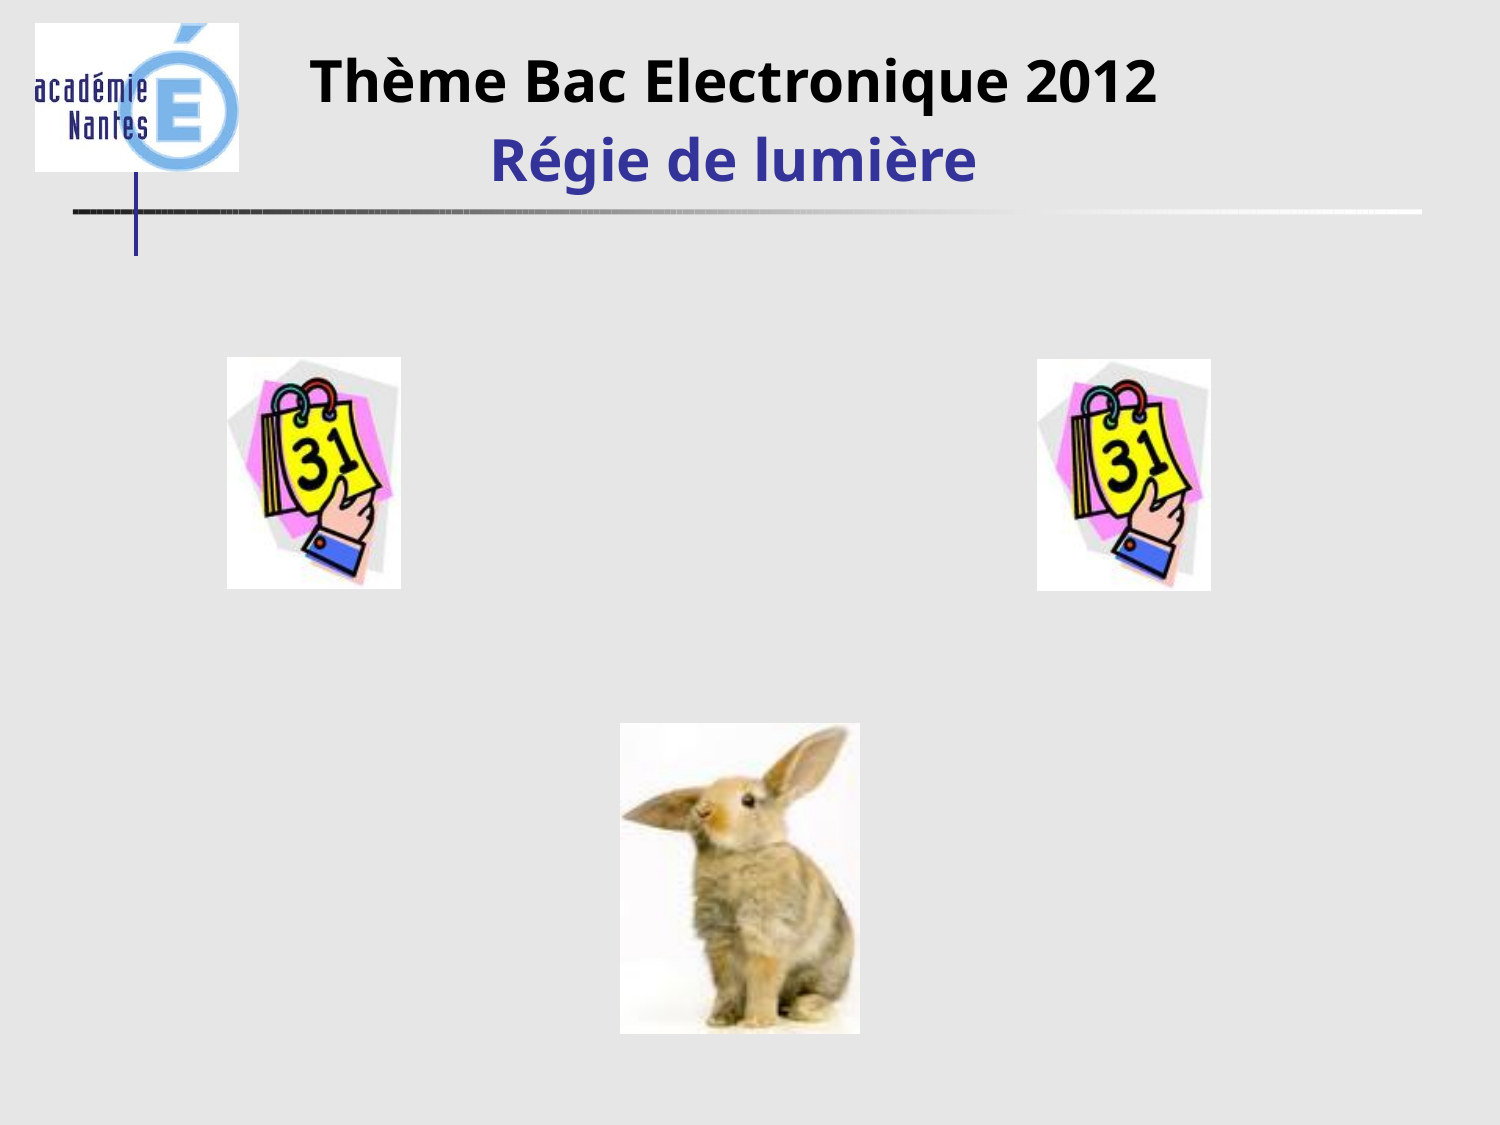

Thème Bac Electronique 2012
Régie de lumière